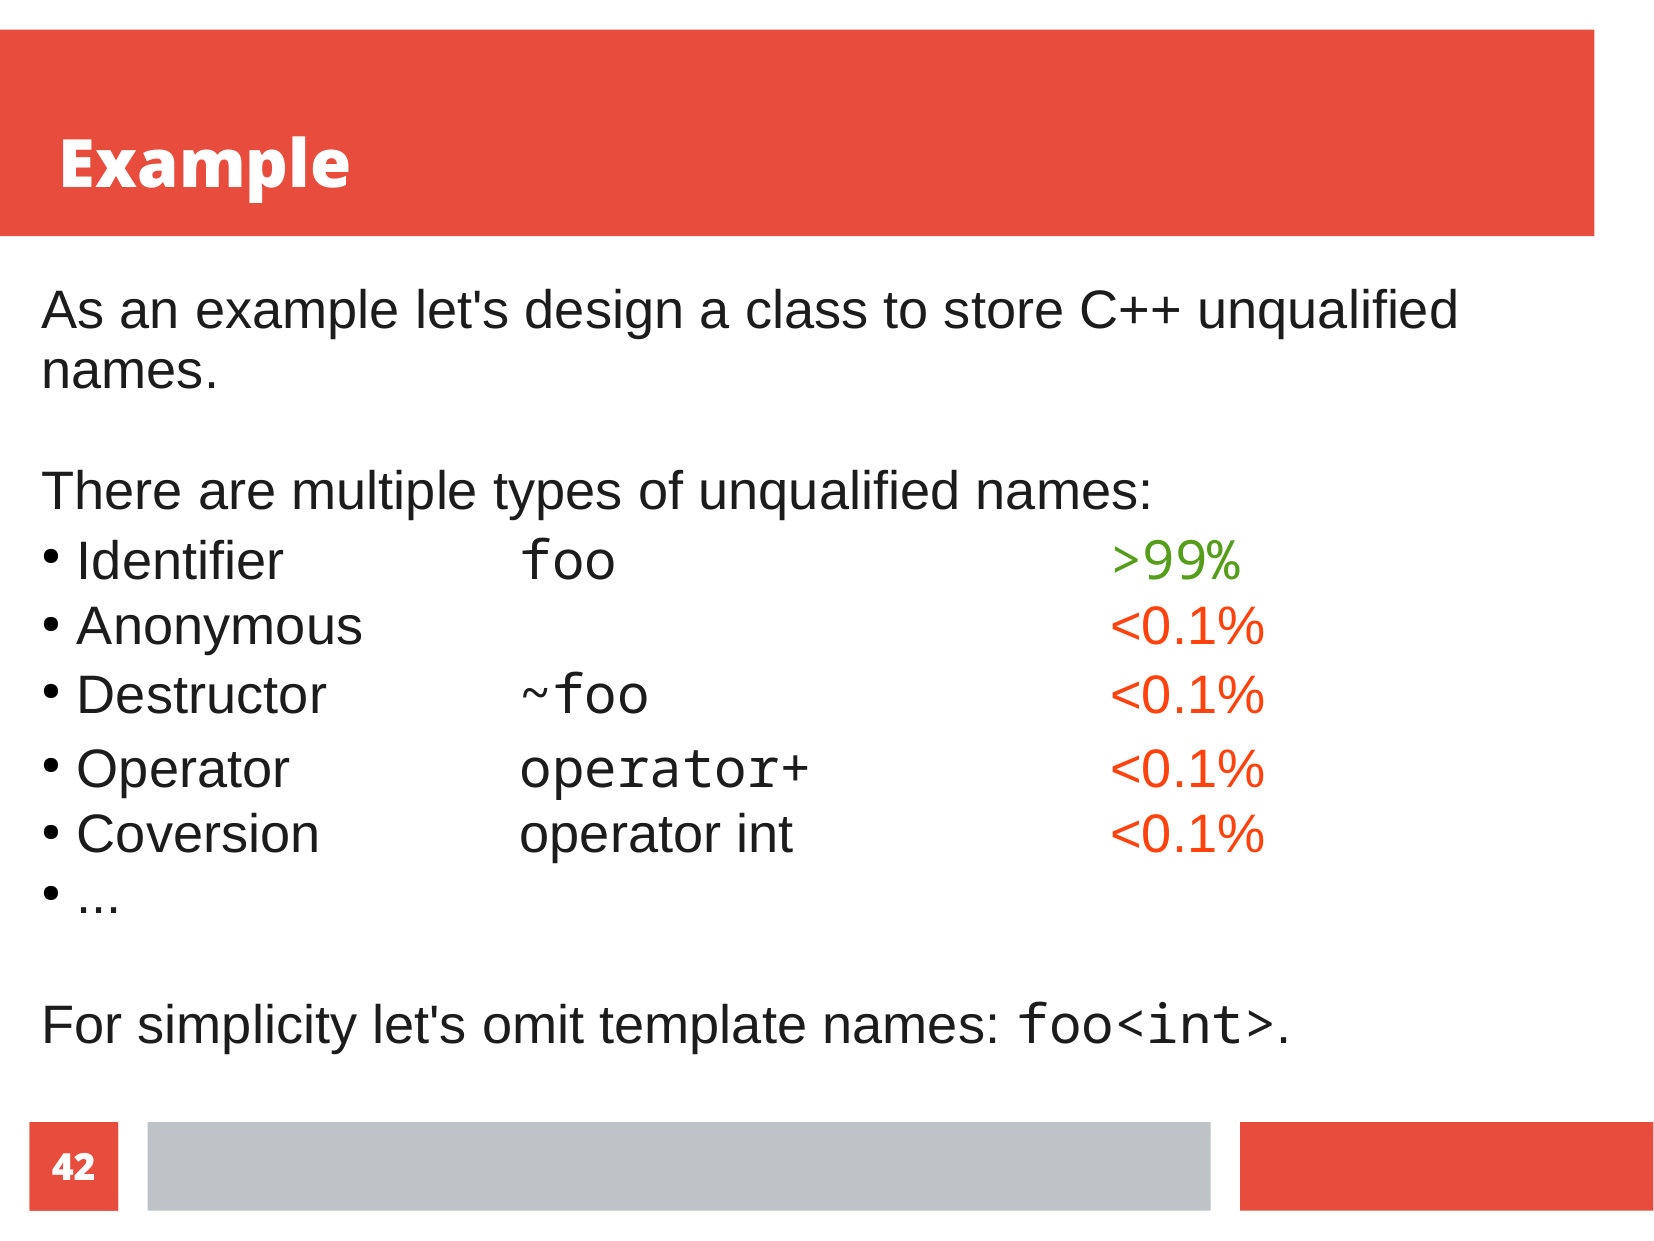

# Example
As an example let's design a class to store C++ unqualified names.
There are multiple types of unqualified names:
Identifier				foo							>99%
Anonymous											<0.1%
Destructor			~foo							<0.1%
Operator				operator+					<0.1%
Coversion			operator int					<0.1%
...
For simplicity let's omit template names: foo<int>.
42